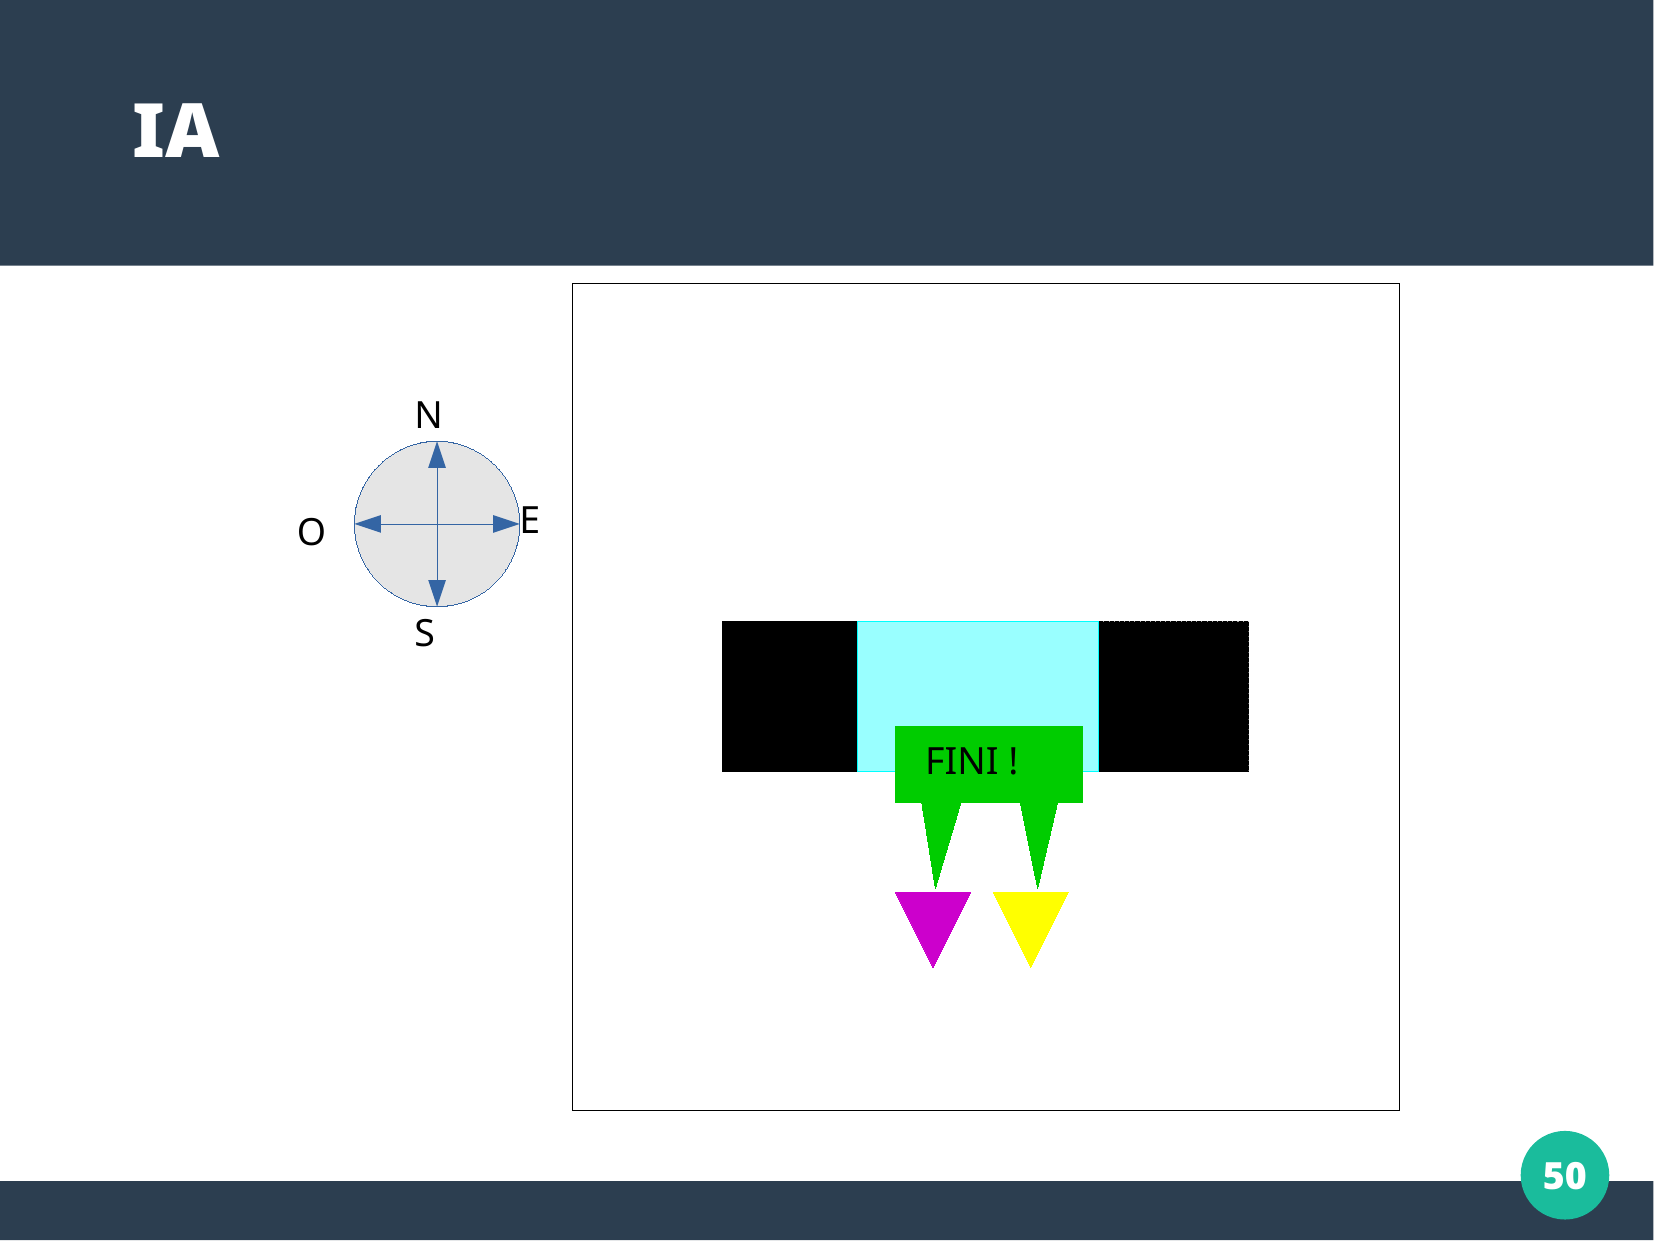

# IA
N
E
O
S
FINI !
50